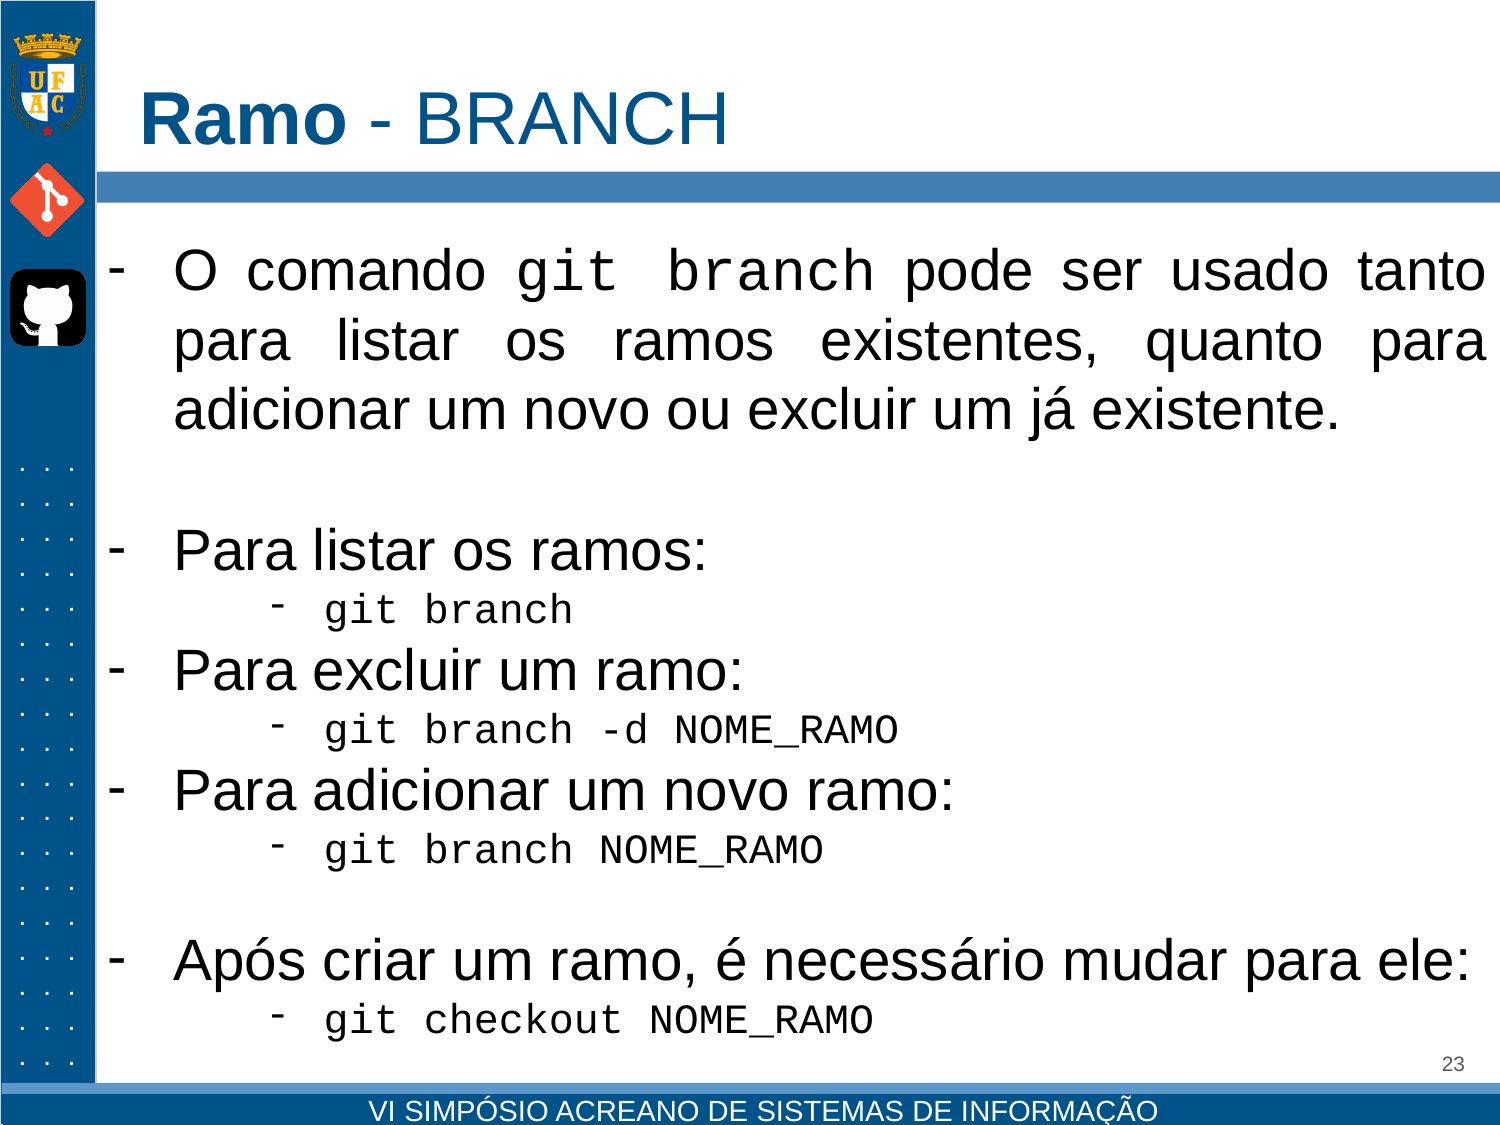

# Ramo - BRANCH
O comando git branch pode ser usado tanto para listar os ramos existentes, quanto para adicionar um novo ou excluir um já existente.
Para listar os ramos:
git branch
Para excluir um ramo:
git branch -d NOME_RAMO
Para adicionar um novo ramo:
git branch NOME_RAMO
Após criar um ramo, é necessário mudar para ele:
git checkout NOME_RAMO
. . .
. . .
. . .
. . .
. . .
. . .
. . .
. . .
. . .
. . .
. . .
. . .
. . .
. . .
. . .
. . .
. . .
. . .
VI SIMPÓSIO ACREANO DE SISTEMAS DE INFORMAÇÃO